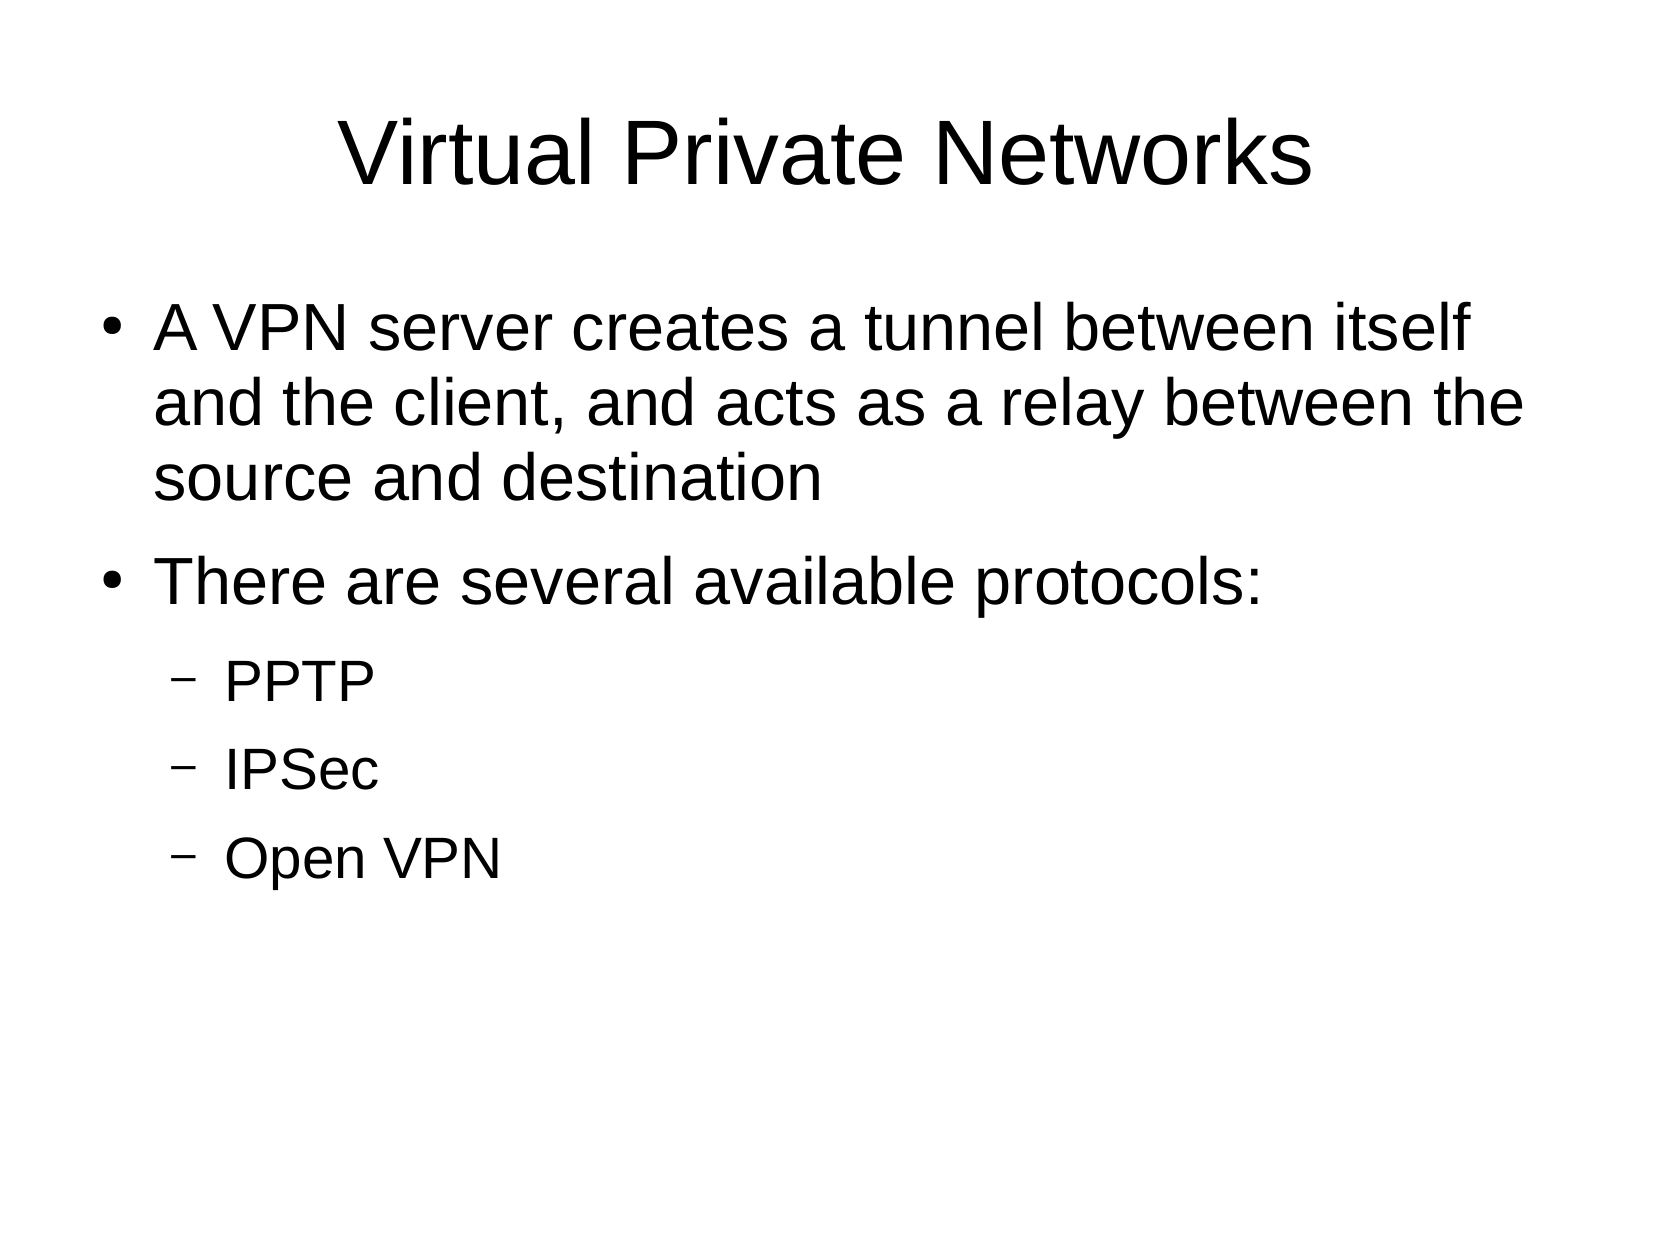

# Virtual Private Networks
A VPN server creates a tunnel between itself and the client, and acts as a relay between the source and destination
There are several available protocols:
PPTP
IPSec
Open VPN